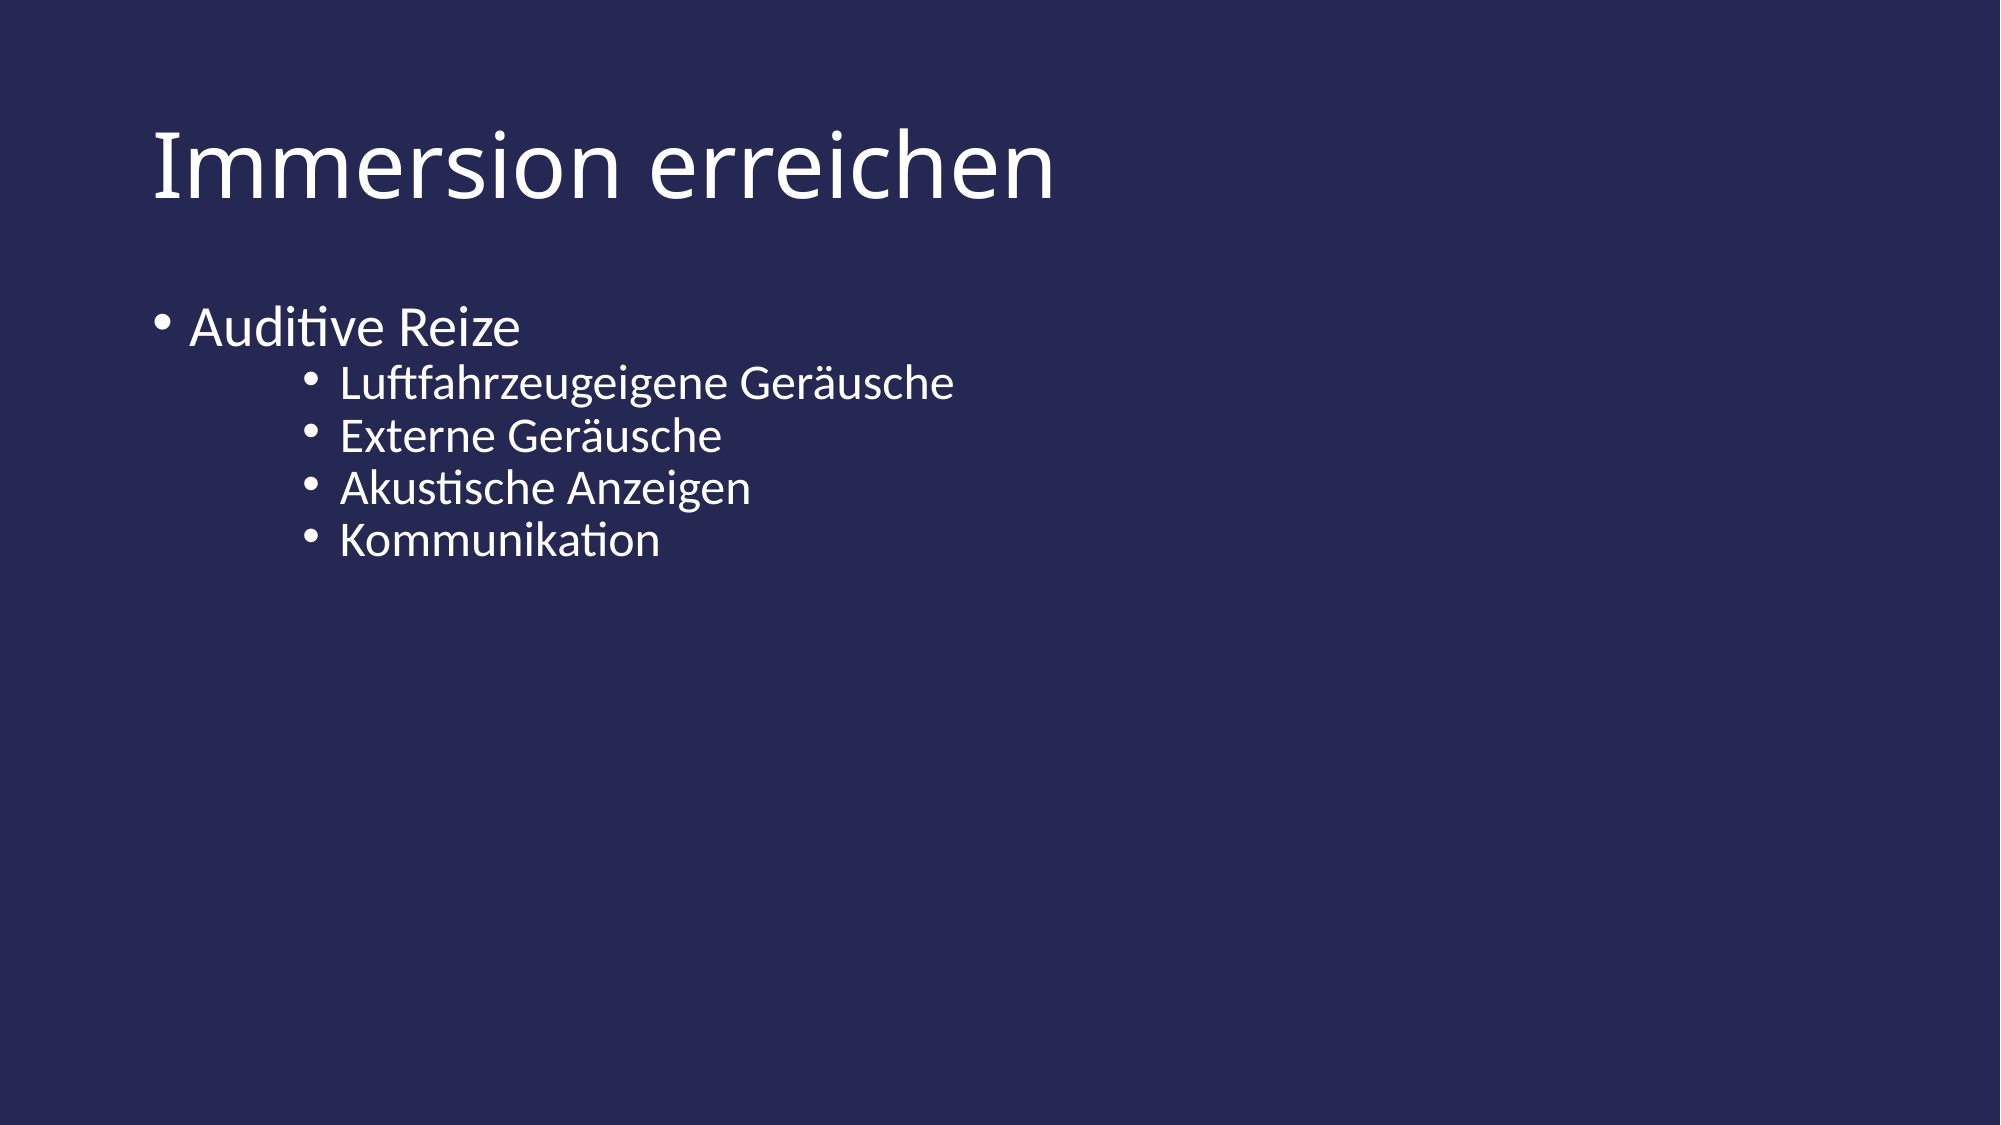

# Immersion erreichen
Auditive Reize
Luftfahrzeugeigene Geräusche
Externe Geräusche
Akustische Anzeigen
Kommunikation